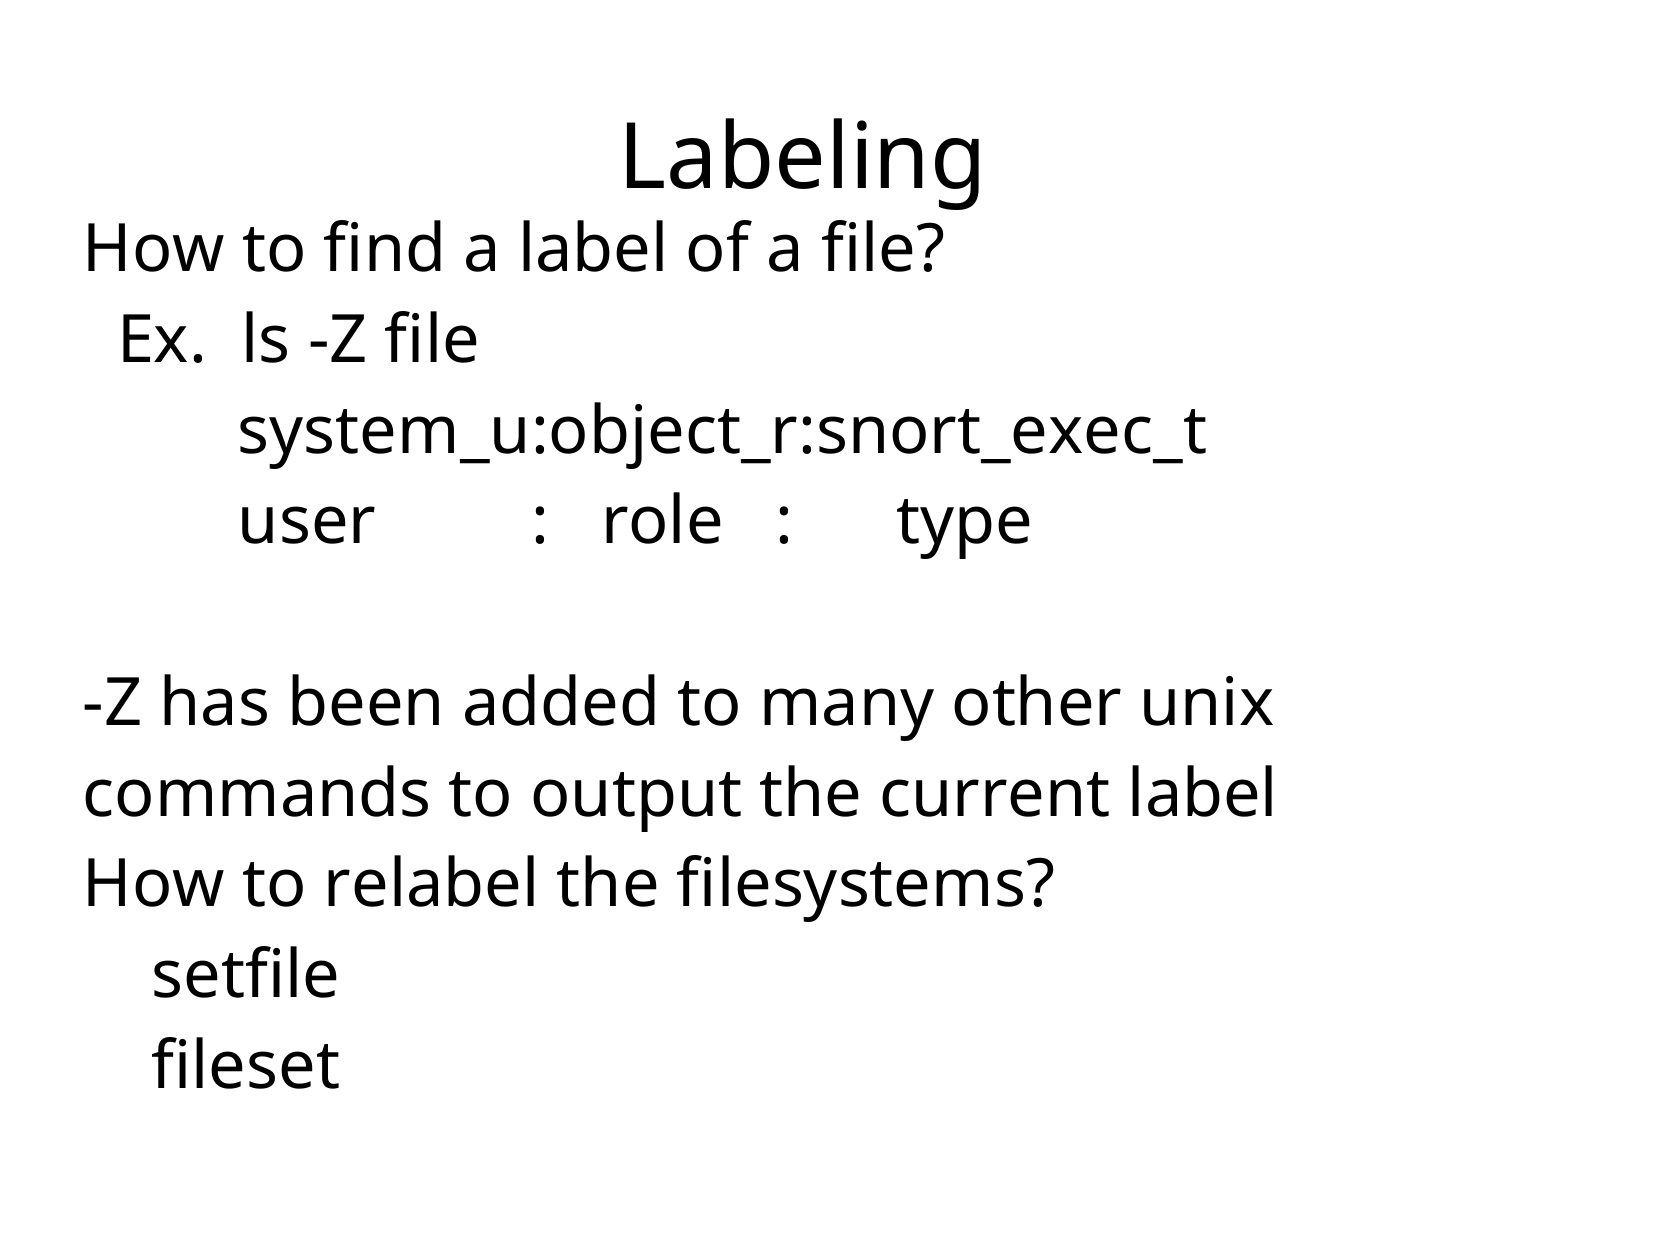

# Labeling
How to find a label of a file?
 Ex. ls -Z file
 system_u:object_r:snort_exec_t
 user : role : type
-Z has been added to many other unix 	 commands to output the current label
How to relabel the filesystems?
 setfile
 fileset